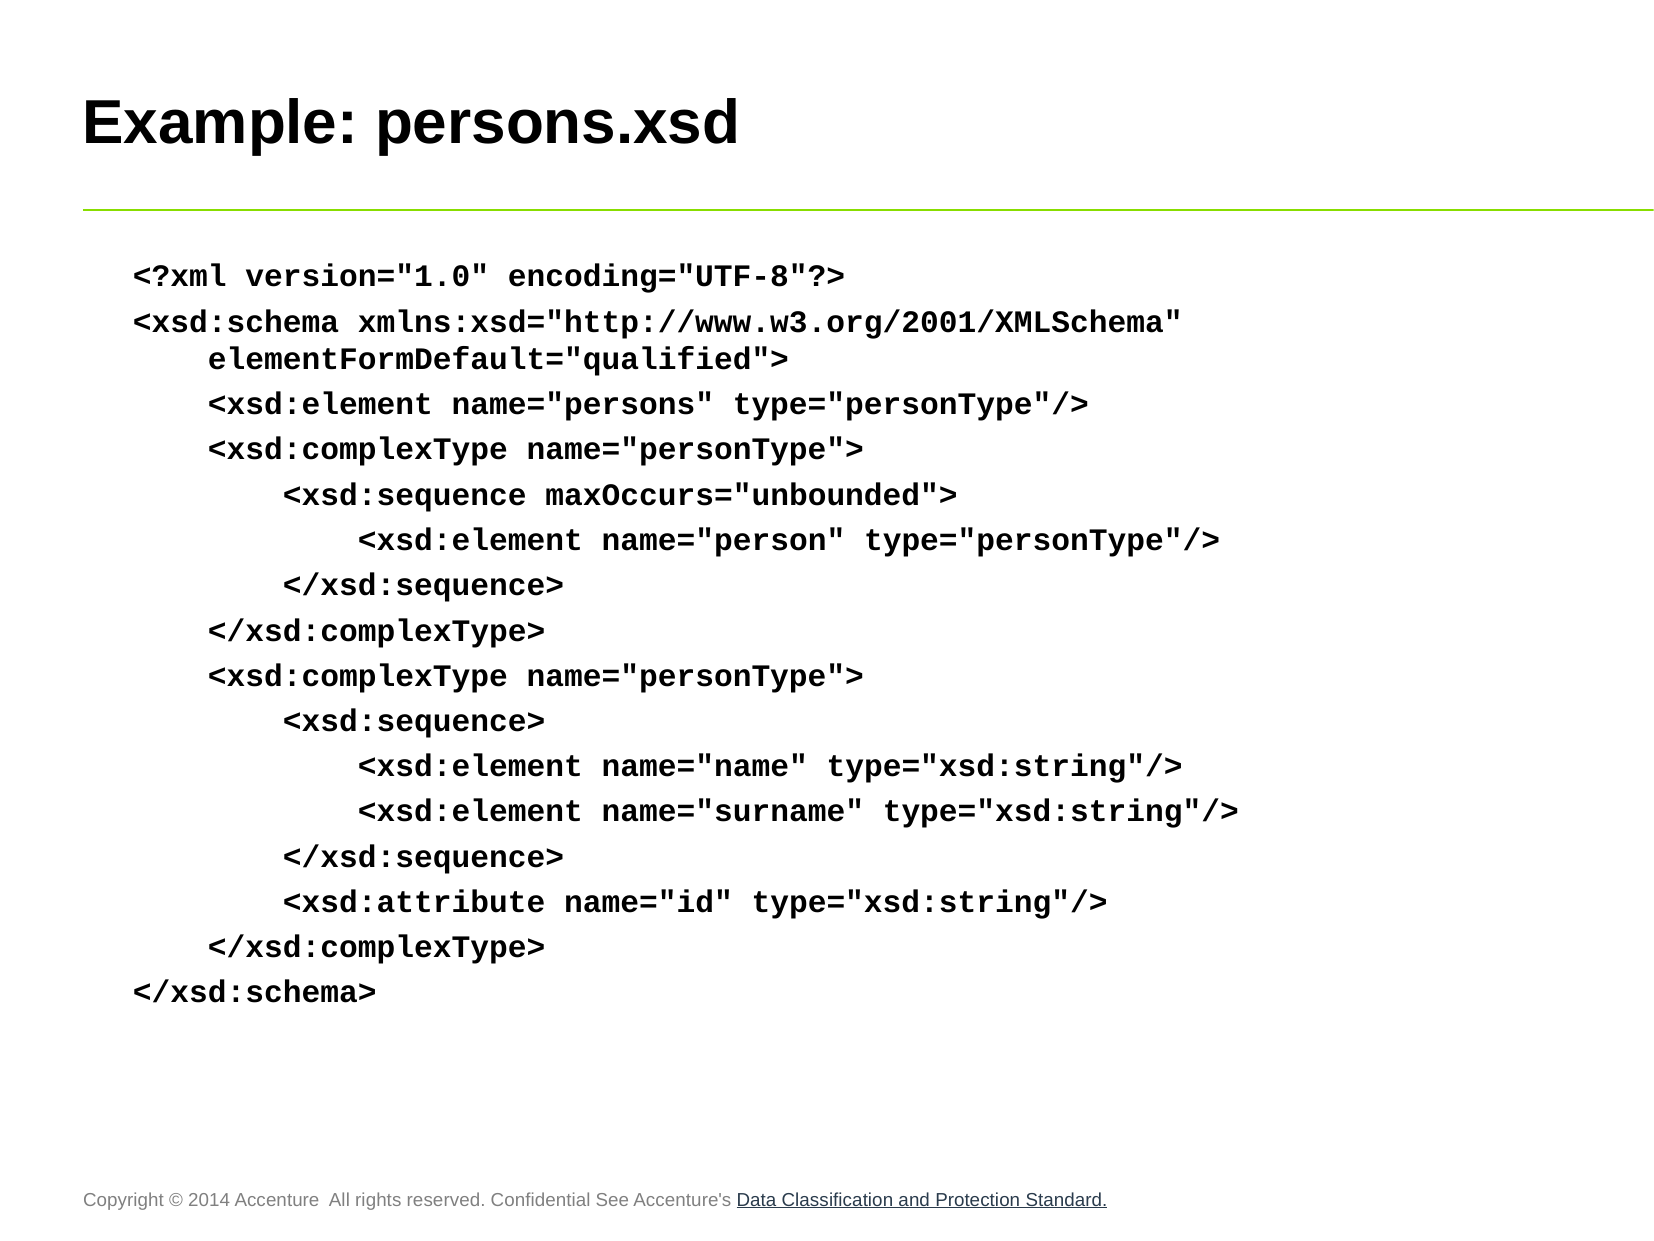

# Example: persons.xsd
<?xml version="1.0" encoding="UTF-8"?>
<xsd:schema xmlns:xsd="http://www.w3.org/2001/XMLSchema" elementFormDefault="qualified">
 <xsd:element name="persons" type="personType"/>
 <xsd:complexType name="personType">
 <xsd:sequence maxOccurs="unbounded">
 <xsd:element name="person" type="personType"/>
 </xsd:sequence>
 </xsd:complexType>
 <xsd:complexType name="personType">
 <xsd:sequence>
 <xsd:element name="name" type="xsd:string"/>
 <xsd:element name="surname" type="xsd:string"/>
 </xsd:sequence>
 <xsd:attribute name="id" type="xsd:string"/>
 </xsd:complexType>
</xsd:schema>